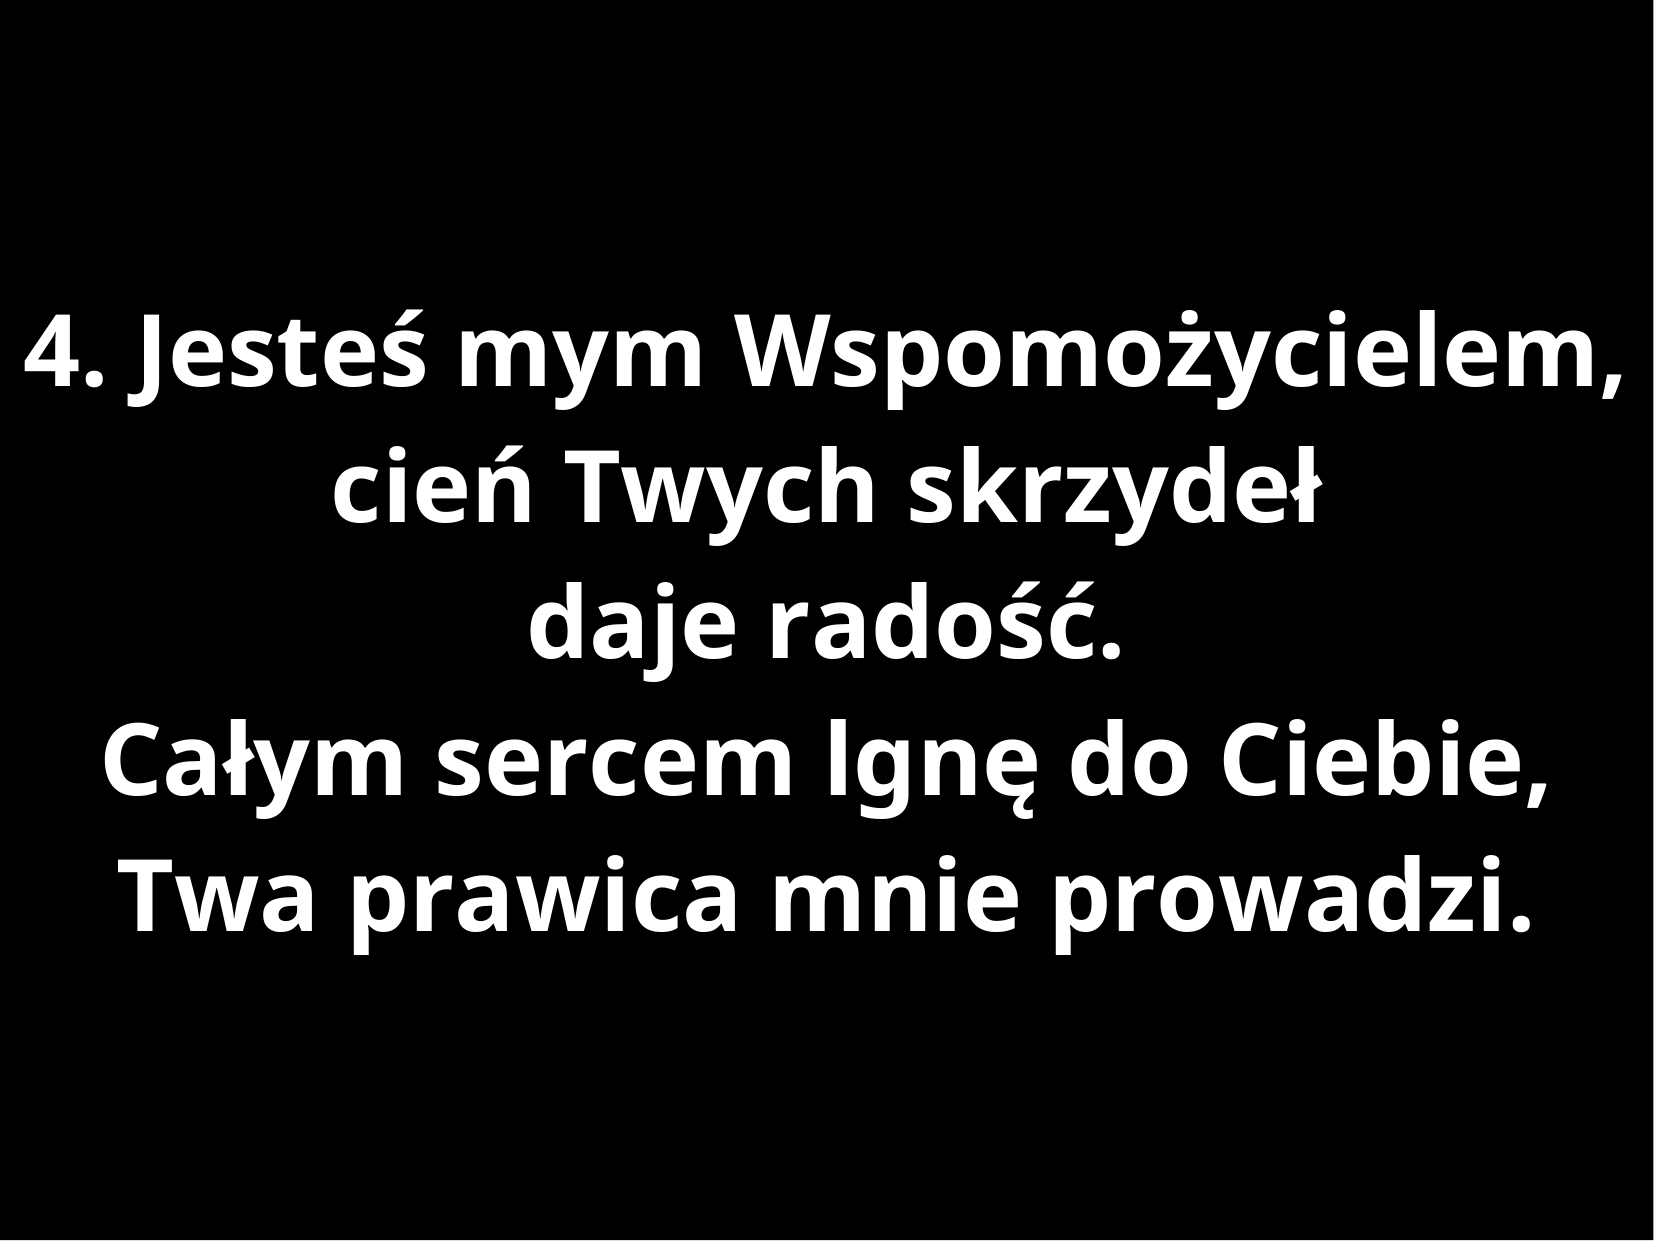

# 4. Jesteś mym Wspomożycielem, cień Twych skrzydeł daje radość. Całym sercem lgnę do Ciebie, Twa prawica mnie prowadzi.